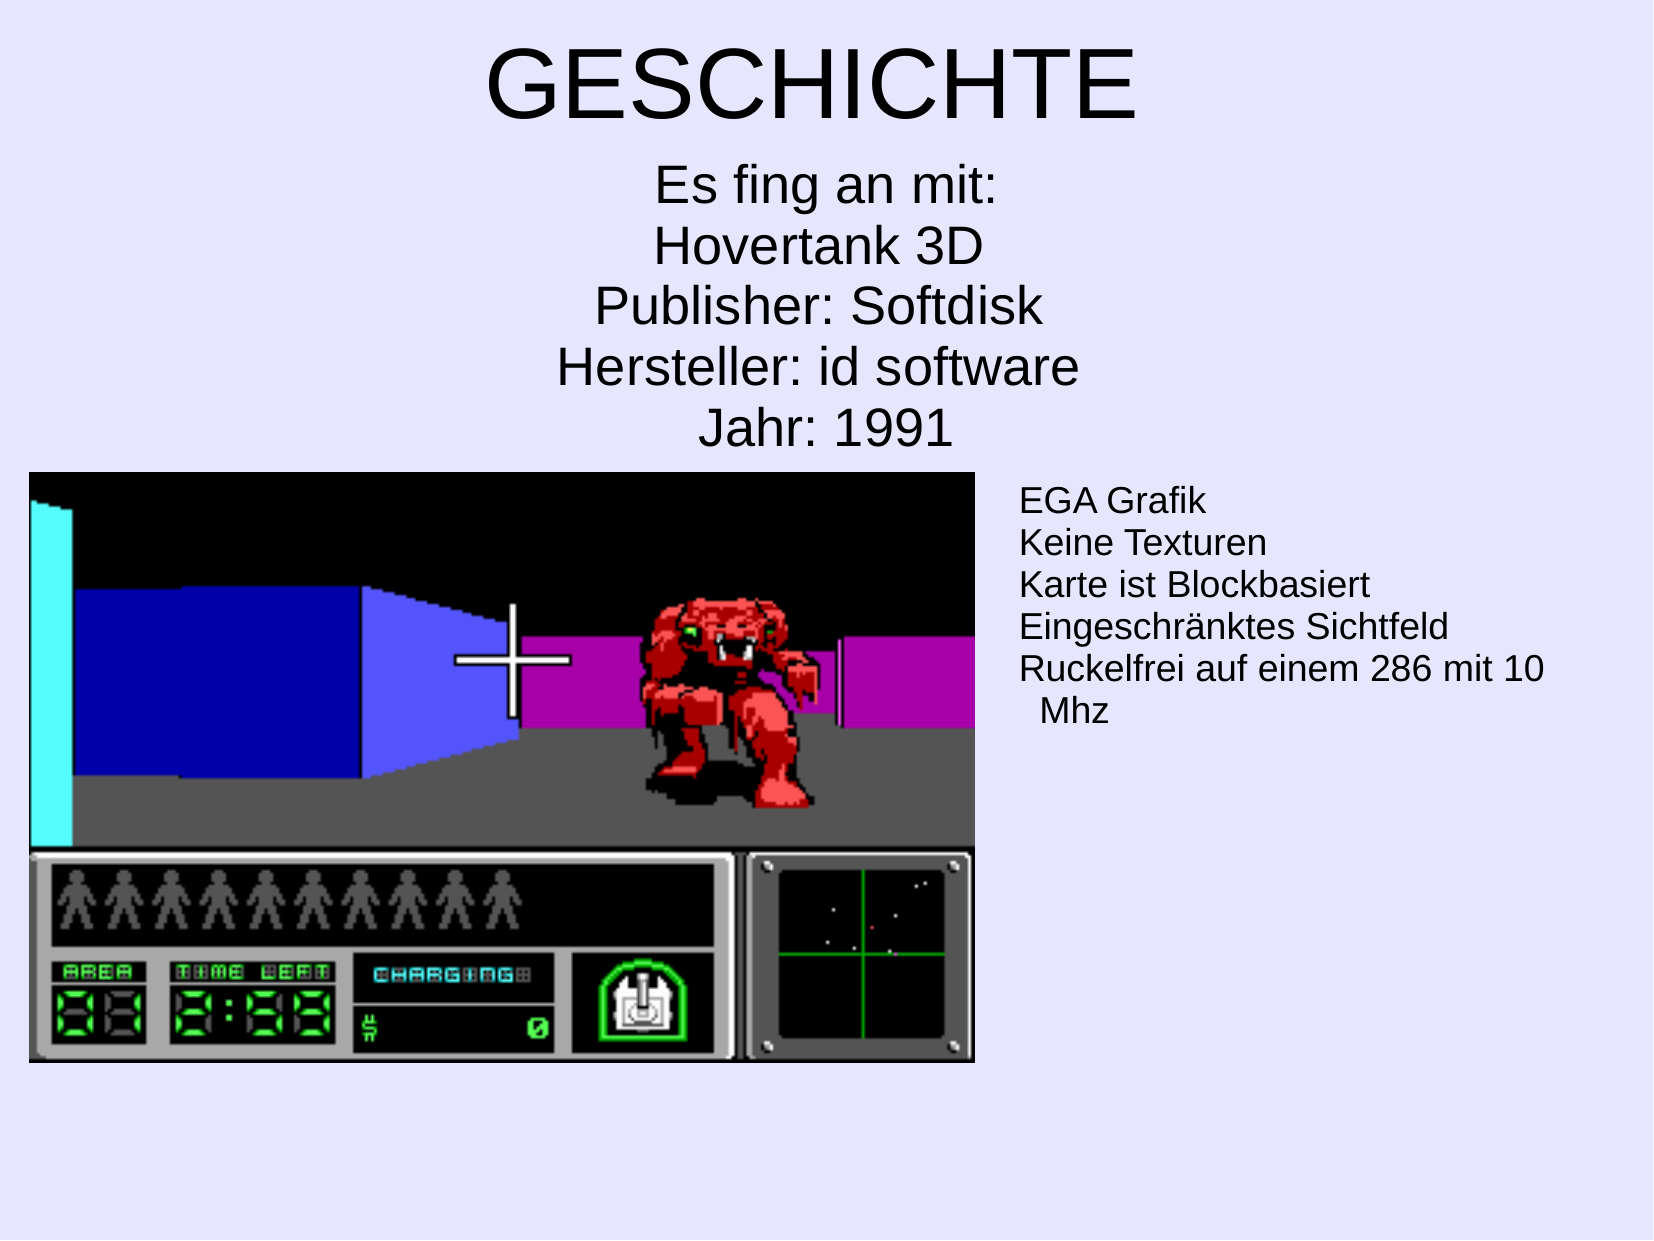

GESCHICHTE
Es fing an mit:
Hovertank 3D
Publisher: Softdisk
Hersteller: id software
Jahr: 1991
EGA Grafik
Keine Texturen
Karte ist Blockbasiert
Eingeschränktes Sichtfeld
Ruckelfrei auf einem 286 mit 10 Mhz